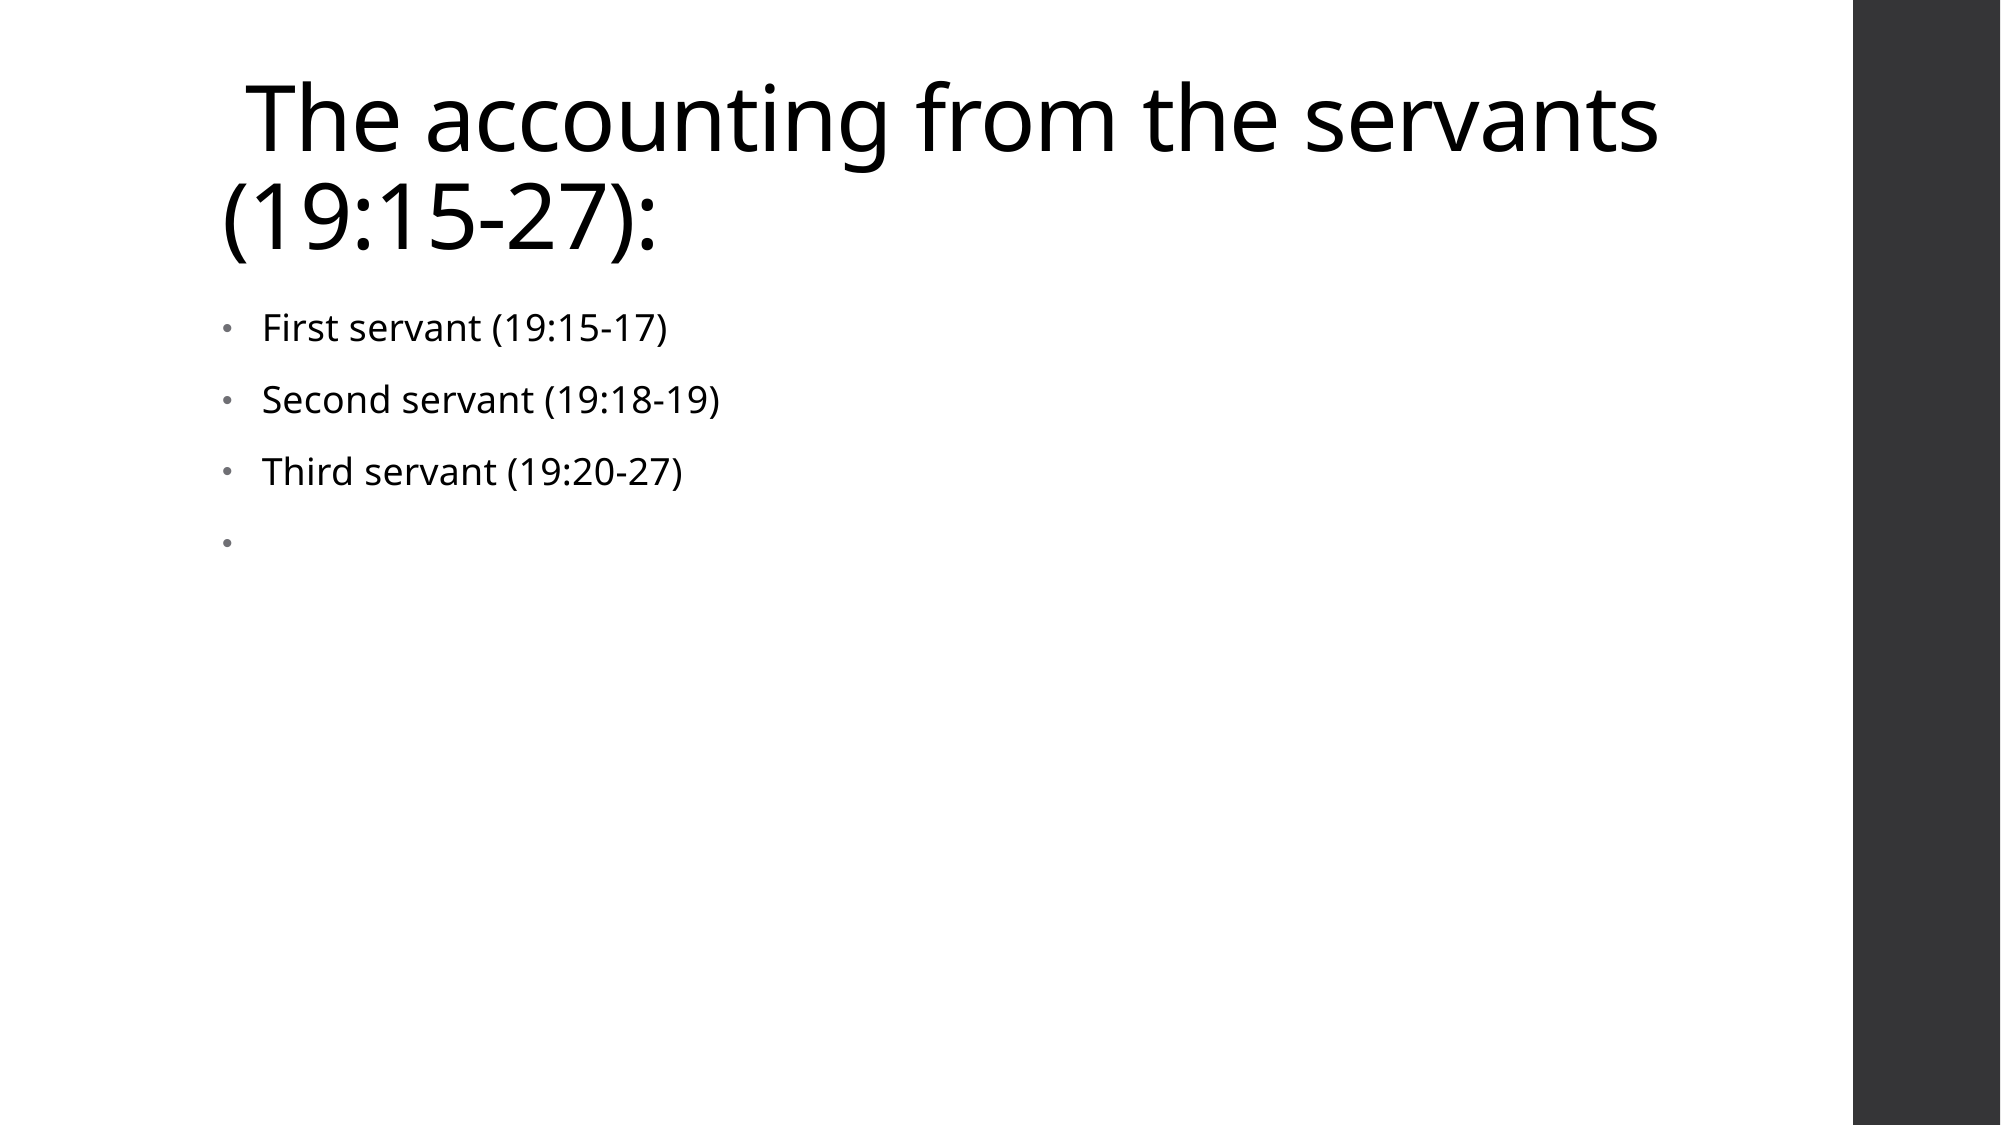

# The accounting from the servants (19:15-27):
 First servant (19:15-17)
 Second servant (19:18-19)
 Third servant (19:20-27)